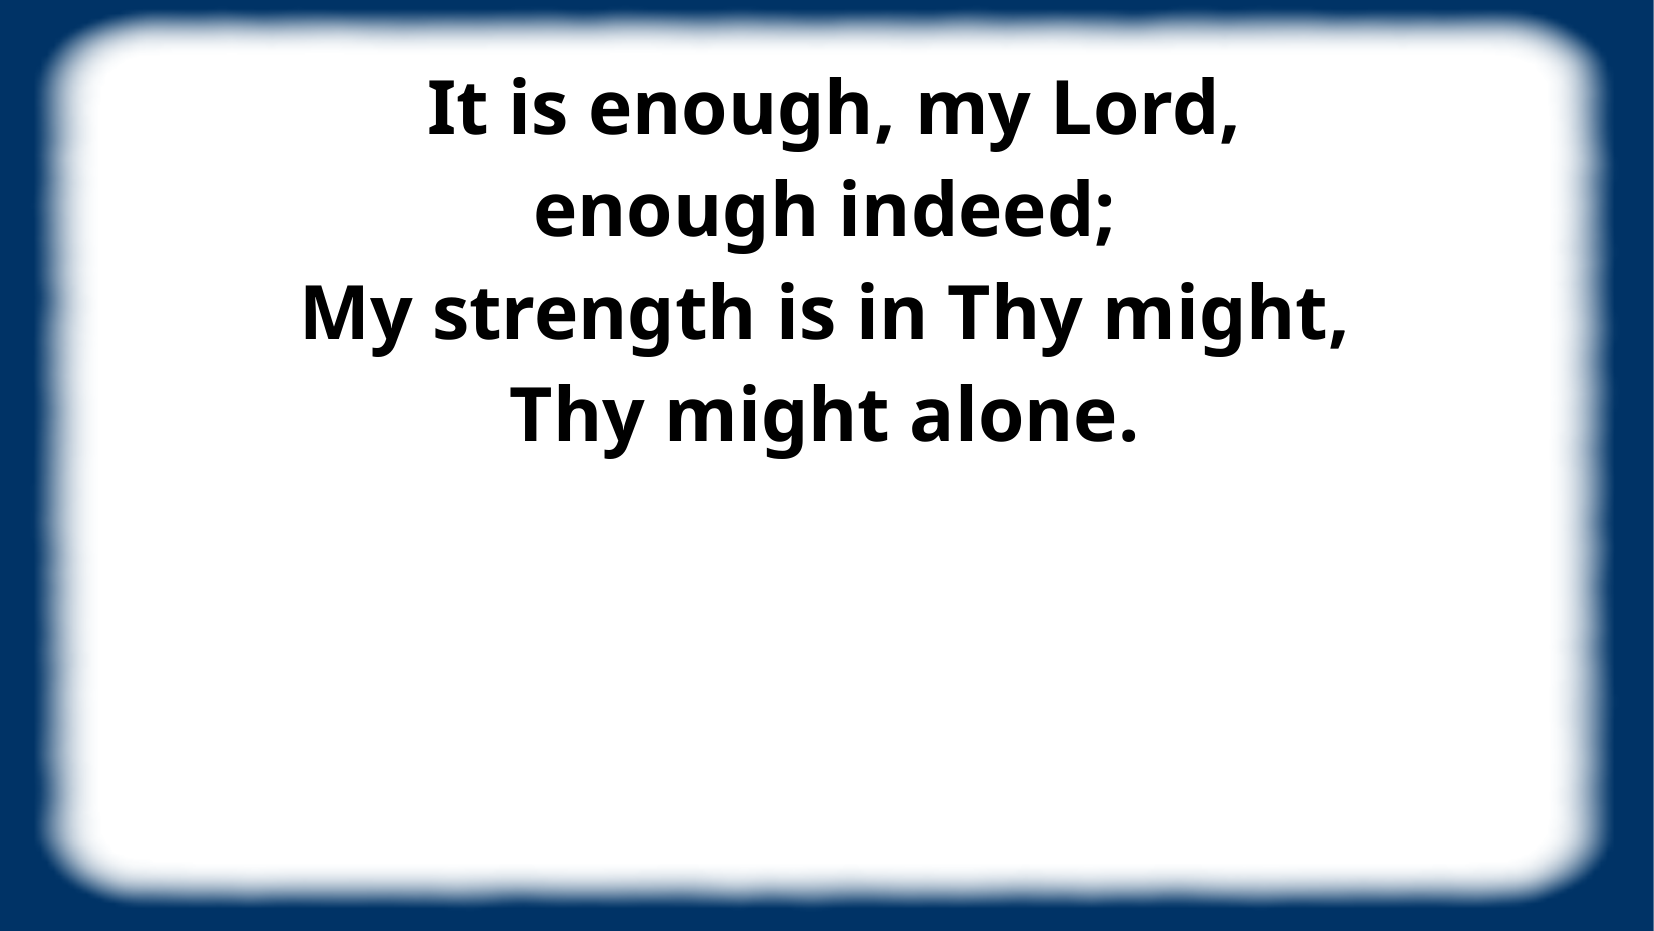

It is enough, my Lord,
enough indeed;
My strength is in Thy might,
Thy might alone.